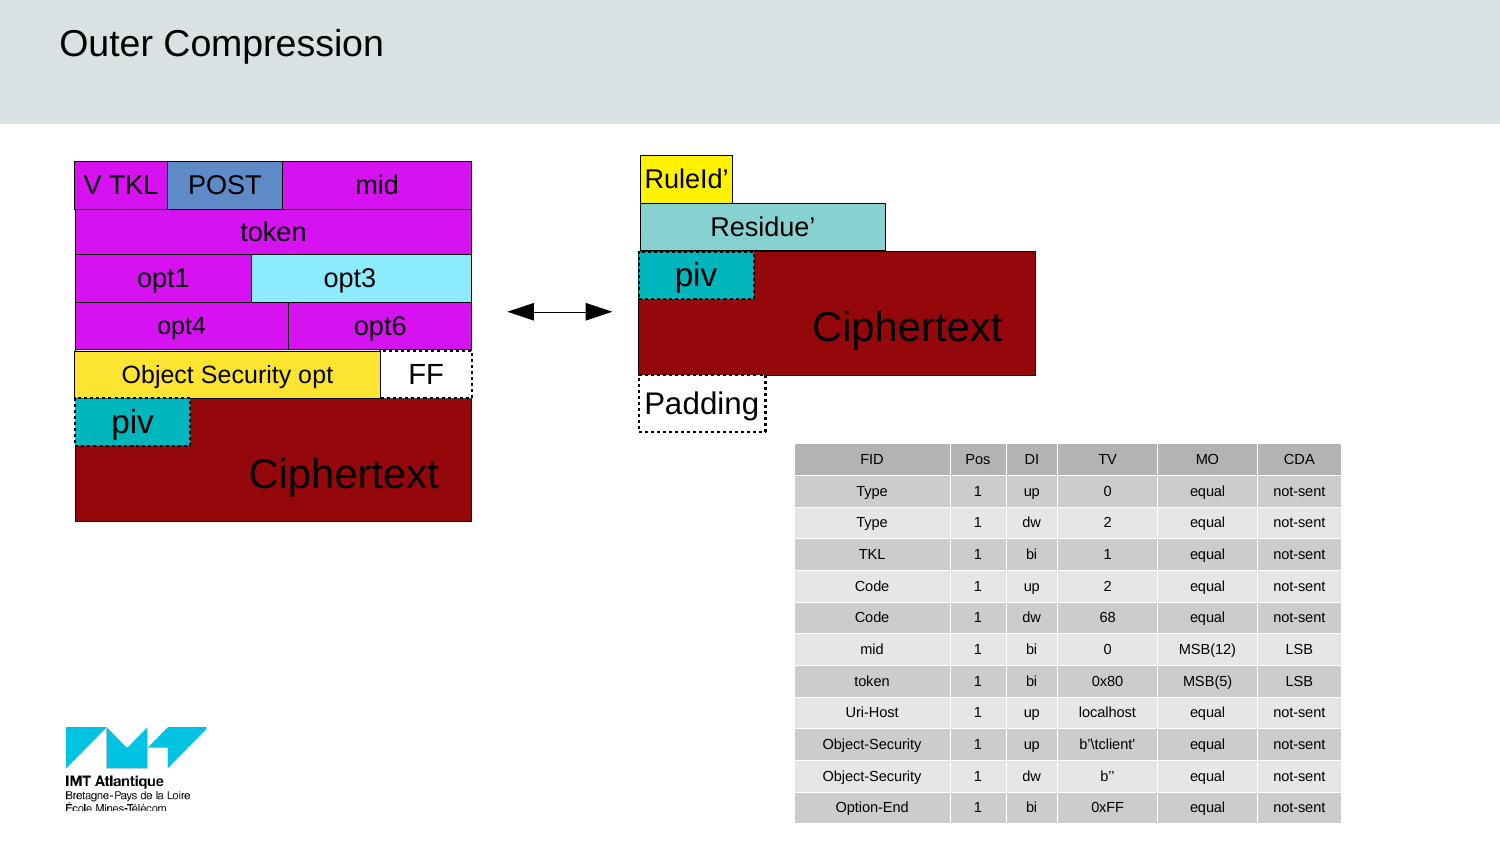

Outer Compression
RuleId’
V TKL
POST
mid
Residue’
token
Ciphertext
piv
opt1
opt3
opt4
opt6
FF
Object Security opt
Padding
Ciphertext
piv
| FID | Pos | DI | TV | MO | CDA |
| --- | --- | --- | --- | --- | --- |
| Type | 1 | up | 0 | equal | not-sent |
| Type | 1 | dw | 2 | equal | not-sent |
| TKL | 1 | bi | 1 | equal | not-sent |
| Code | 1 | up | 2 | equal | not-sent |
| Code | 1 | dw | 68 | equal | not-sent |
| mid | 1 | bi | 0 | MSB(12) | LSB |
| token | 1 | bi | 0x80 | MSB(5) | LSB |
| Uri-Host | 1 | up | localhost | equal | not-sent |
| Object-Security | 1 | up | b’\tclient’ | equal | not-sent |
| Object-Security | 1 | dw | b’’ | equal | not-sent |
| Option-End | 1 | bi | 0xFF | equal | not-sent |